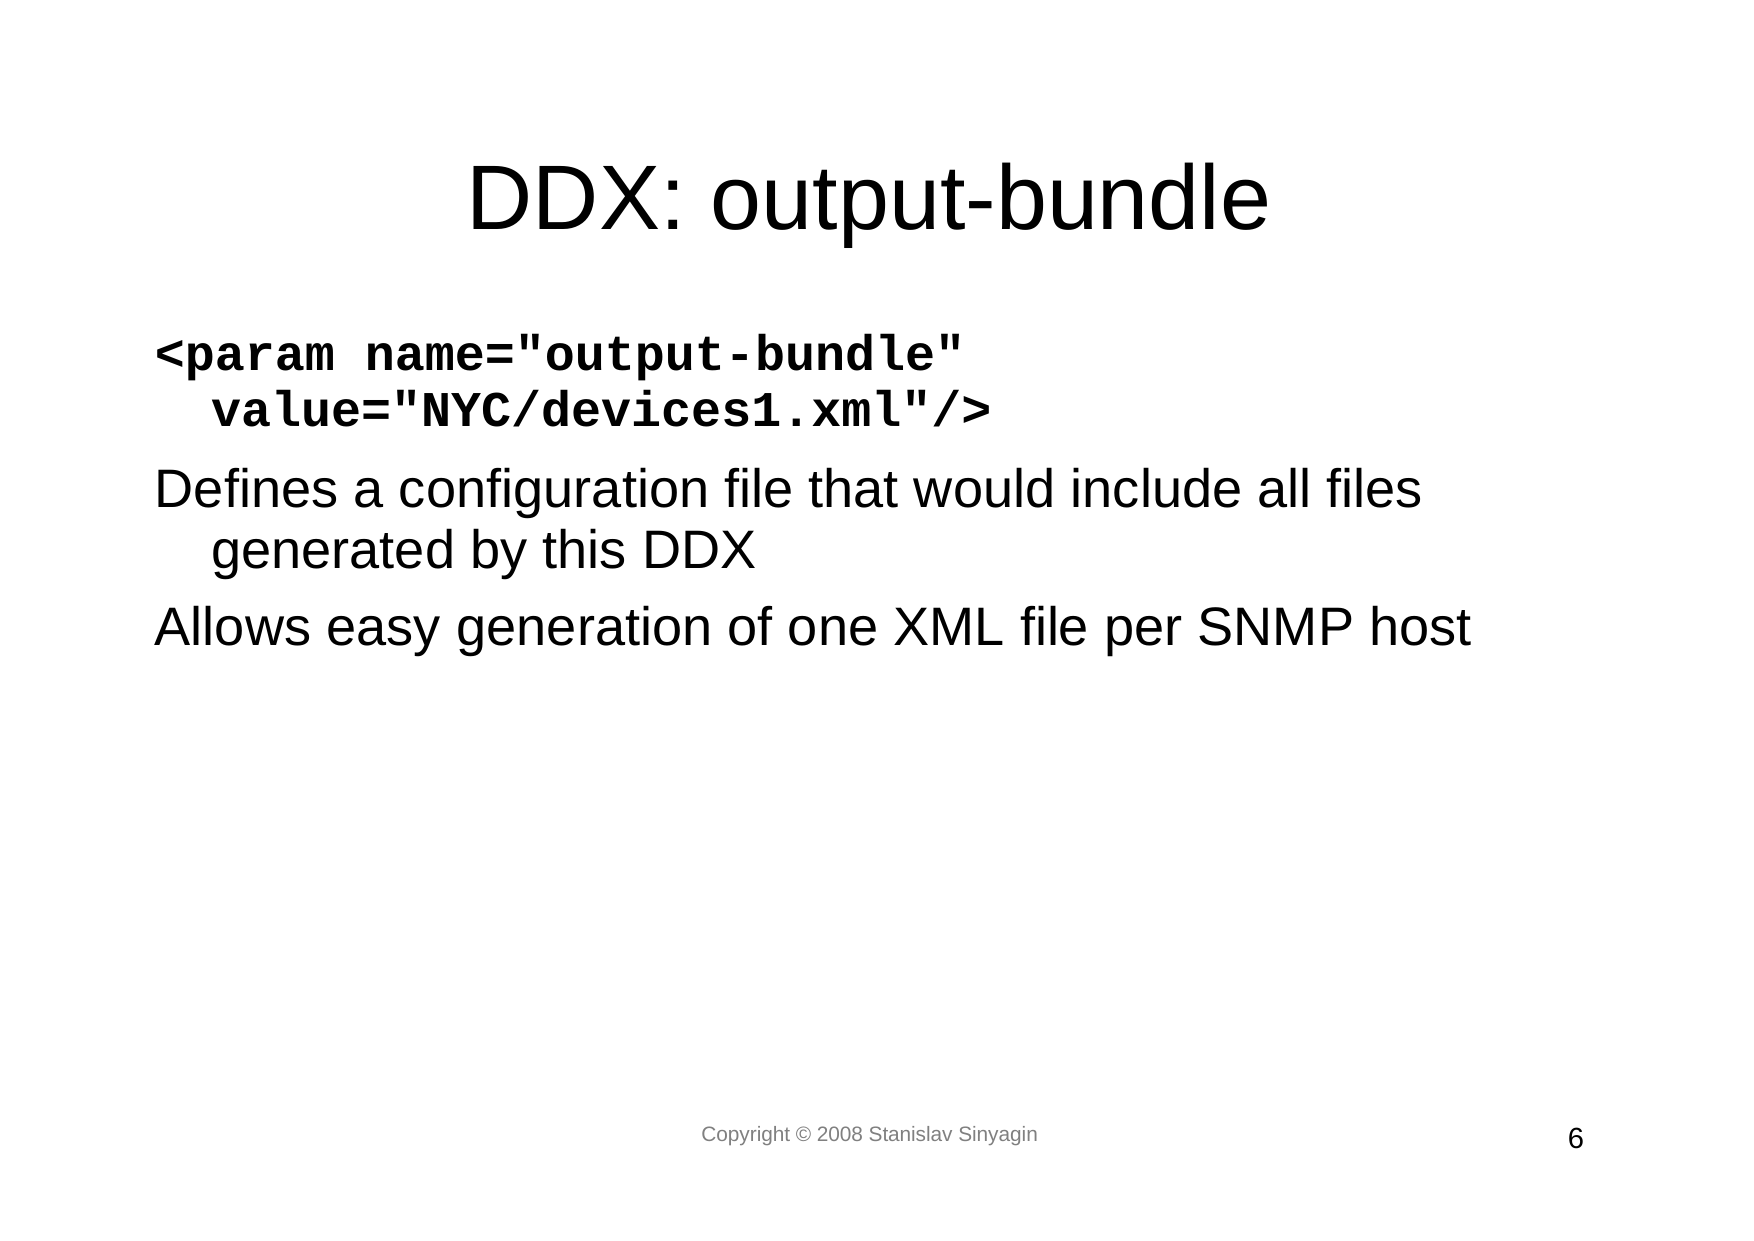

# DDX: output-bundle
<param name="output-bundle" value="NYC/devices1.xml"/>
Defines a configuration file that would include all files generated by this DDX
Allows easy generation of one XML file per SNMP host
Copyright © 2008 Stanislav Sinyagin
6